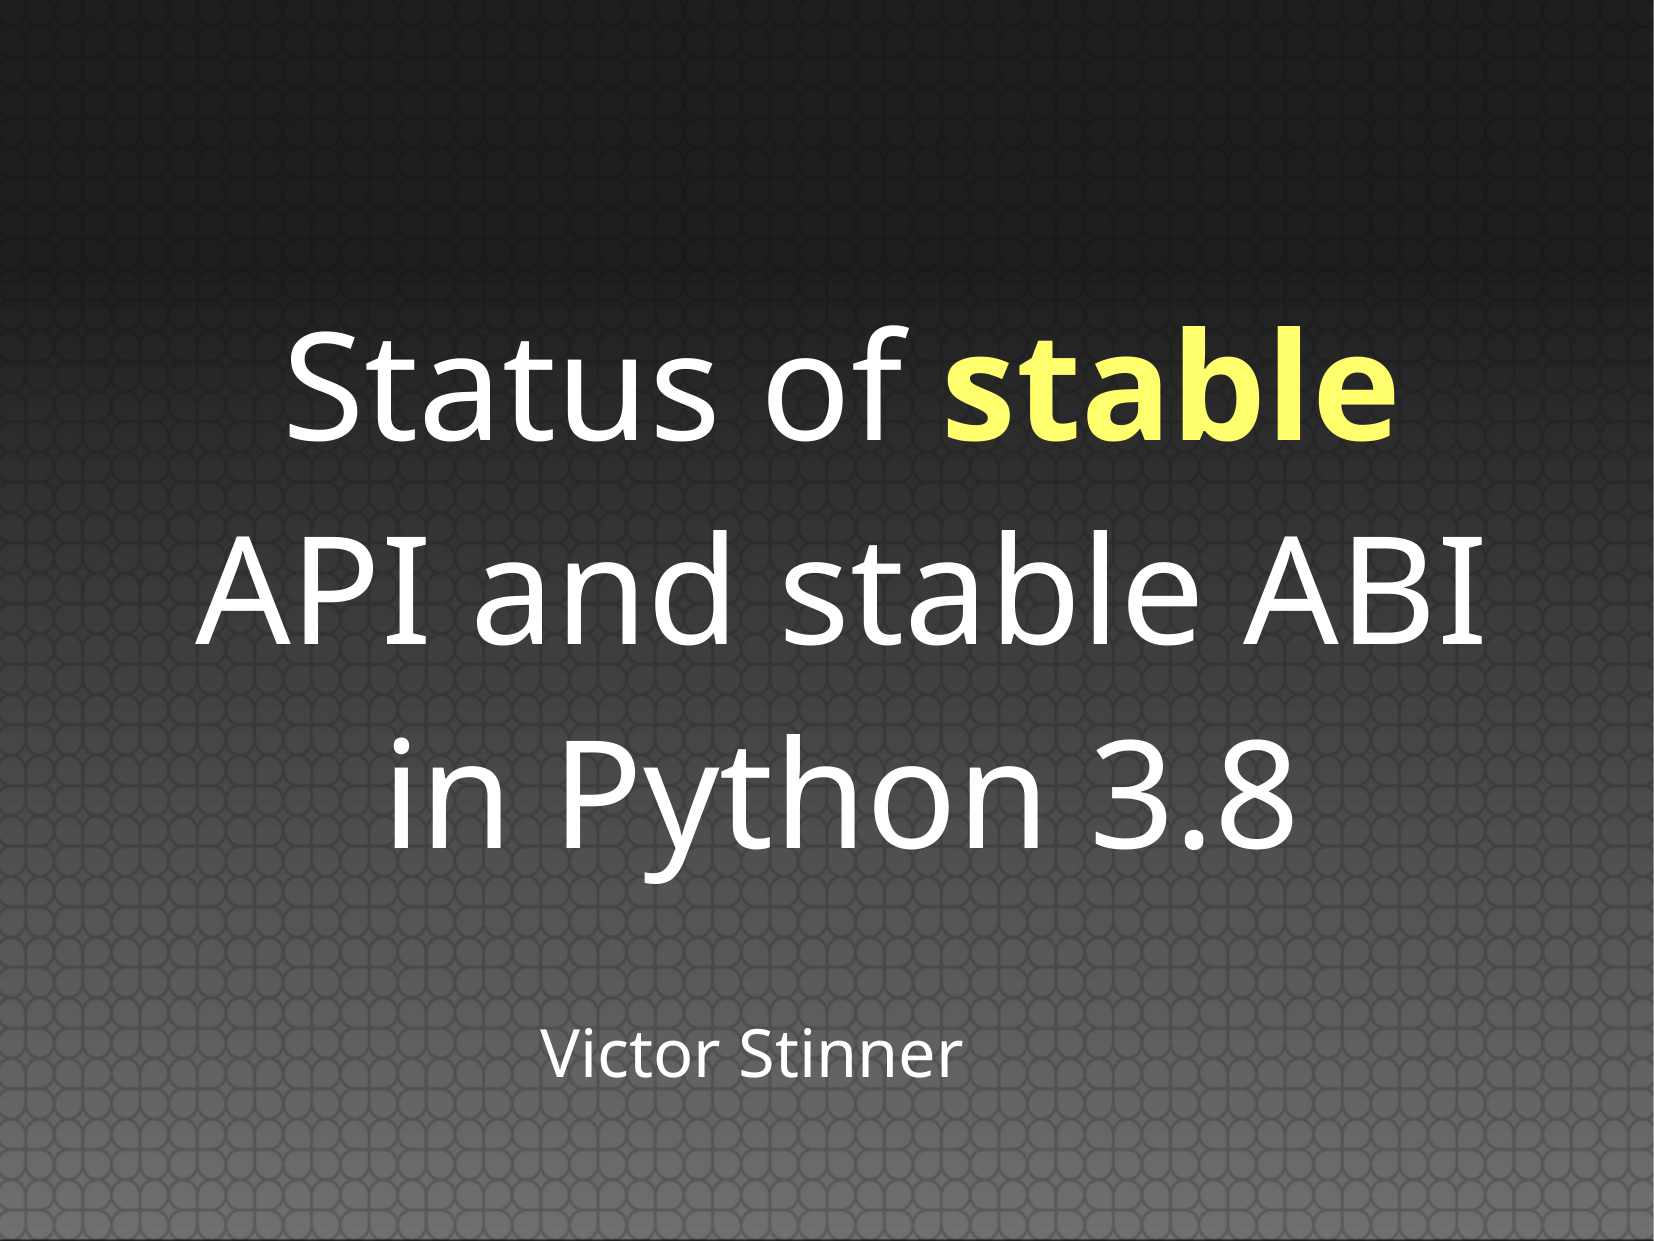

# Status of stable API and stable ABI in Python 3.8
Victor Stinner